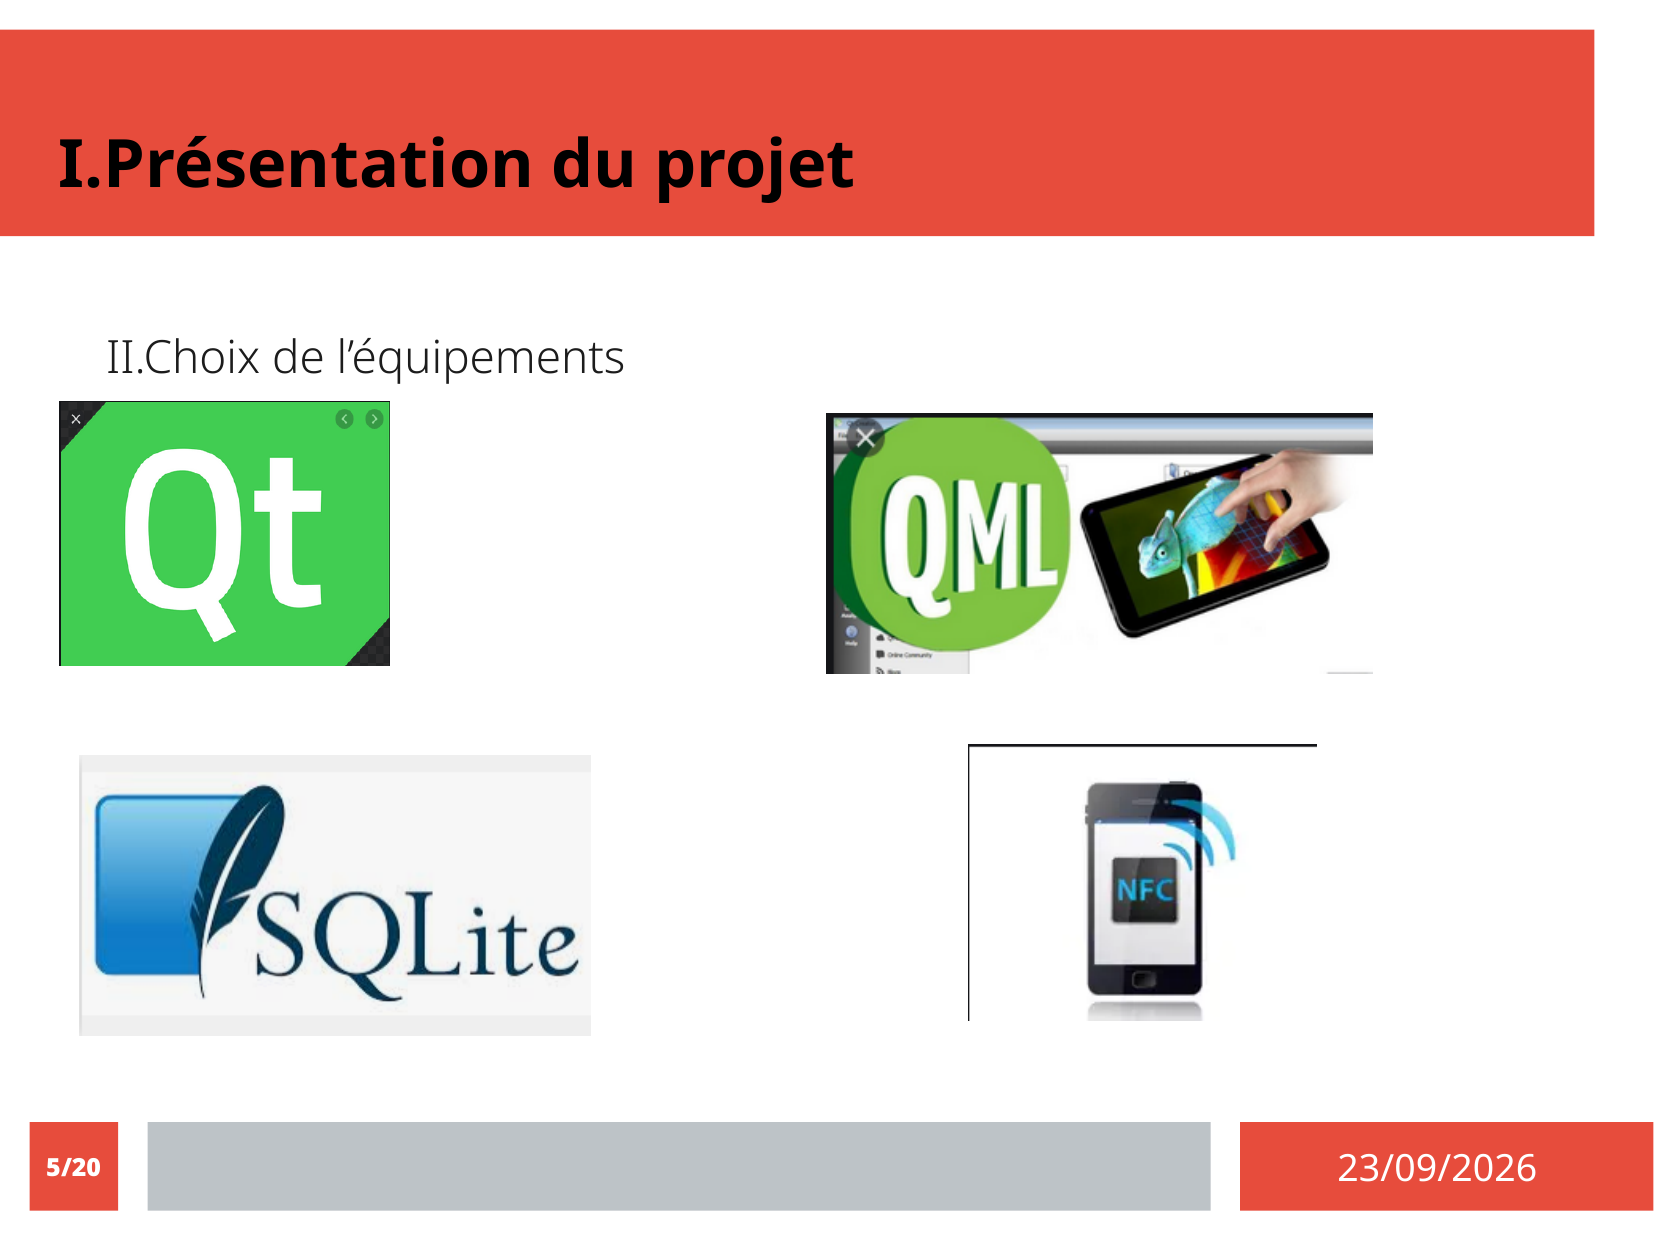

# I.Présentation du projet
II.Choix de l’équipements
5